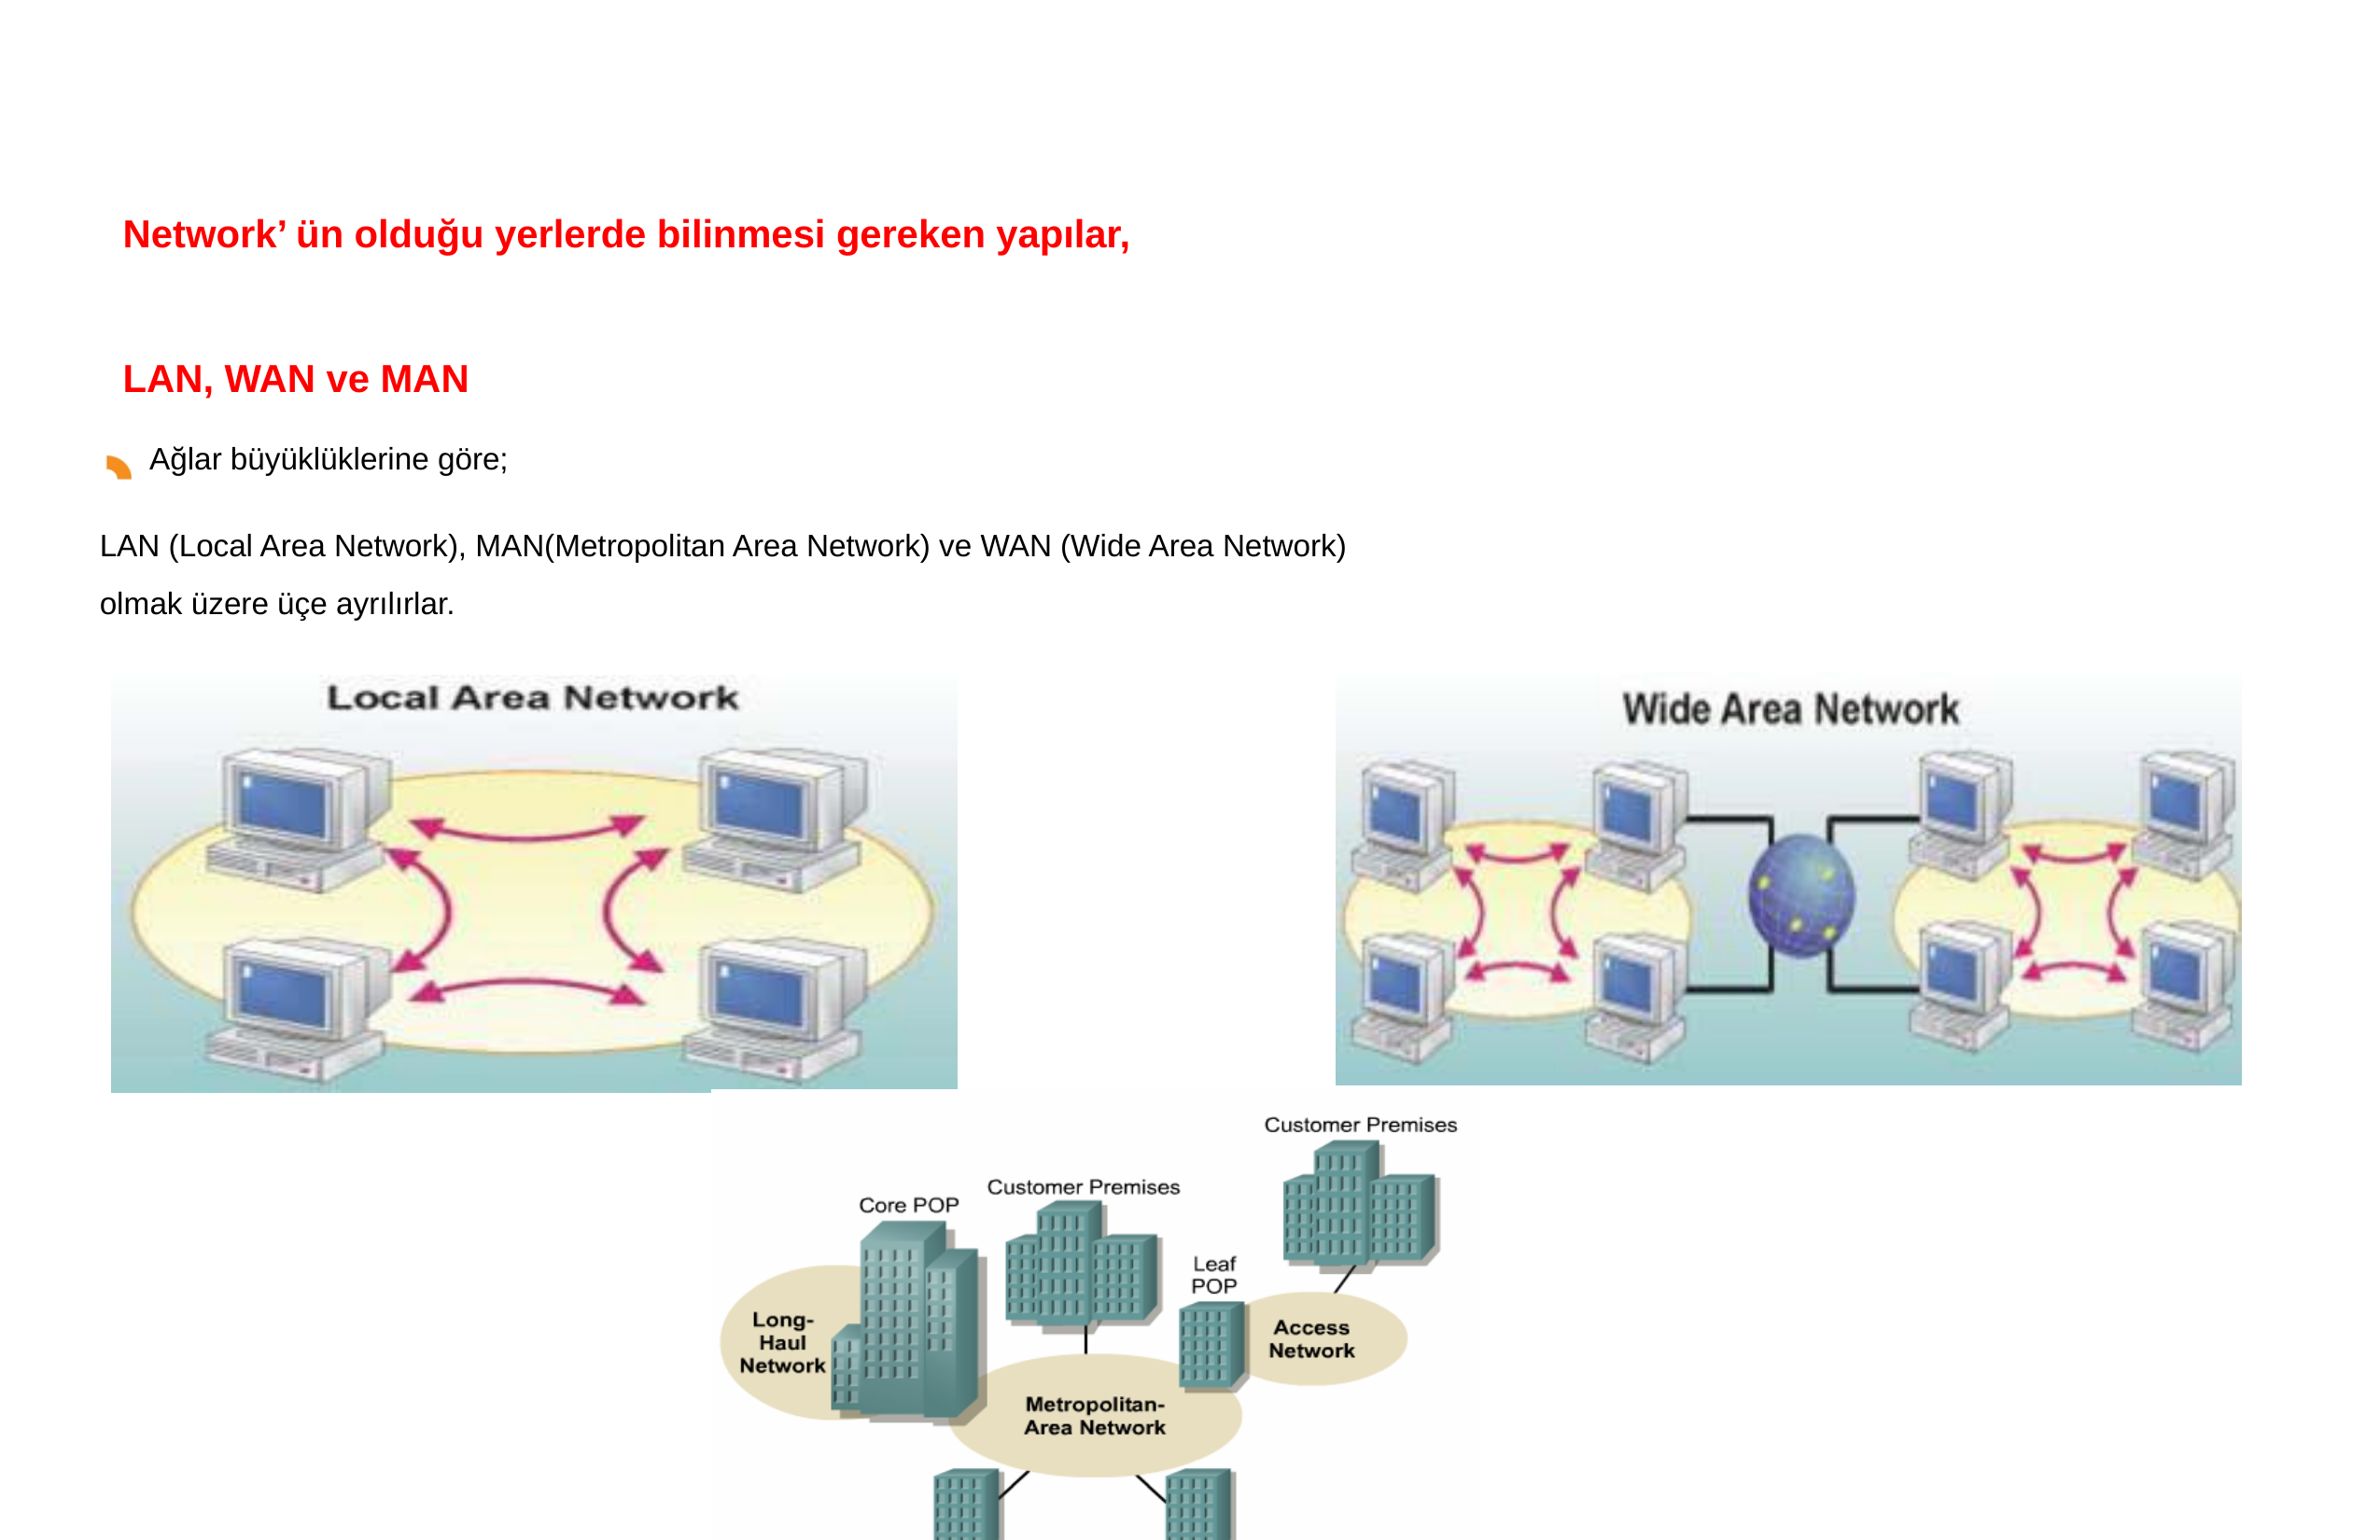

Network’ ün olduğu yerlerde bilinmesi gereken yapılar,
LAN, WAN ve MAN
 Ağlar büyüklüklerine göre;
LAN (Local Area Network), MAN(Metropolitan Area Network) ve WAN (Wide Area Network)
olmak üzere üçe ayrılırlar.
Gizli, (c) 2011